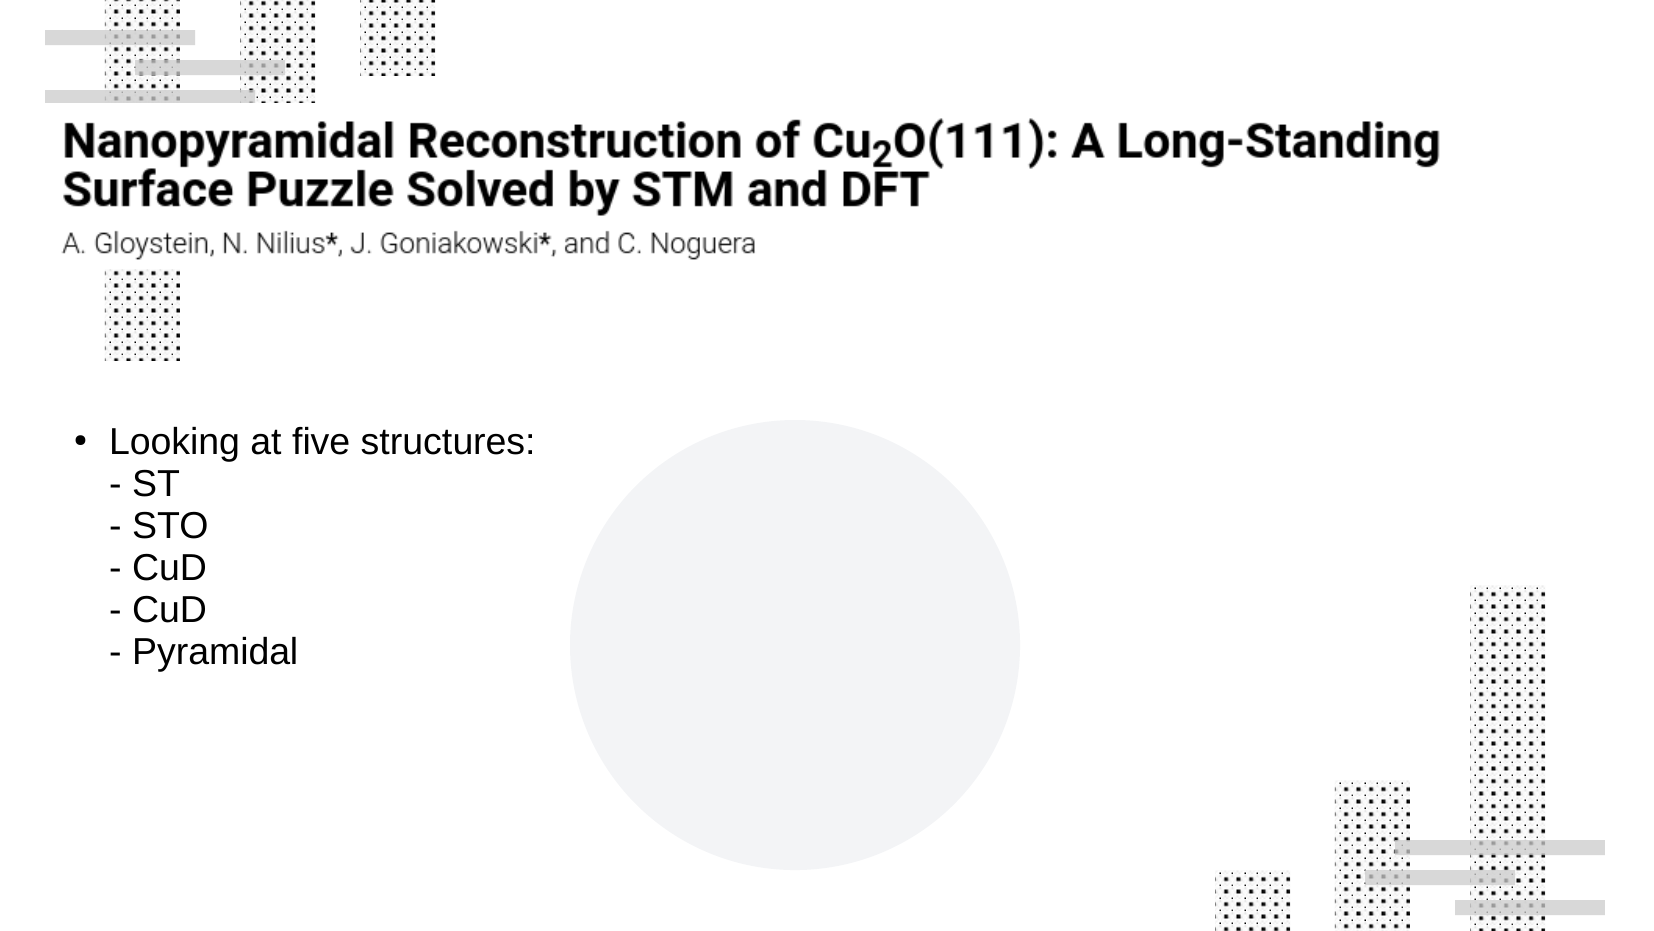

Looking at five structures:
- ST
- STO
- CuD
- CuD
- Pyramidal